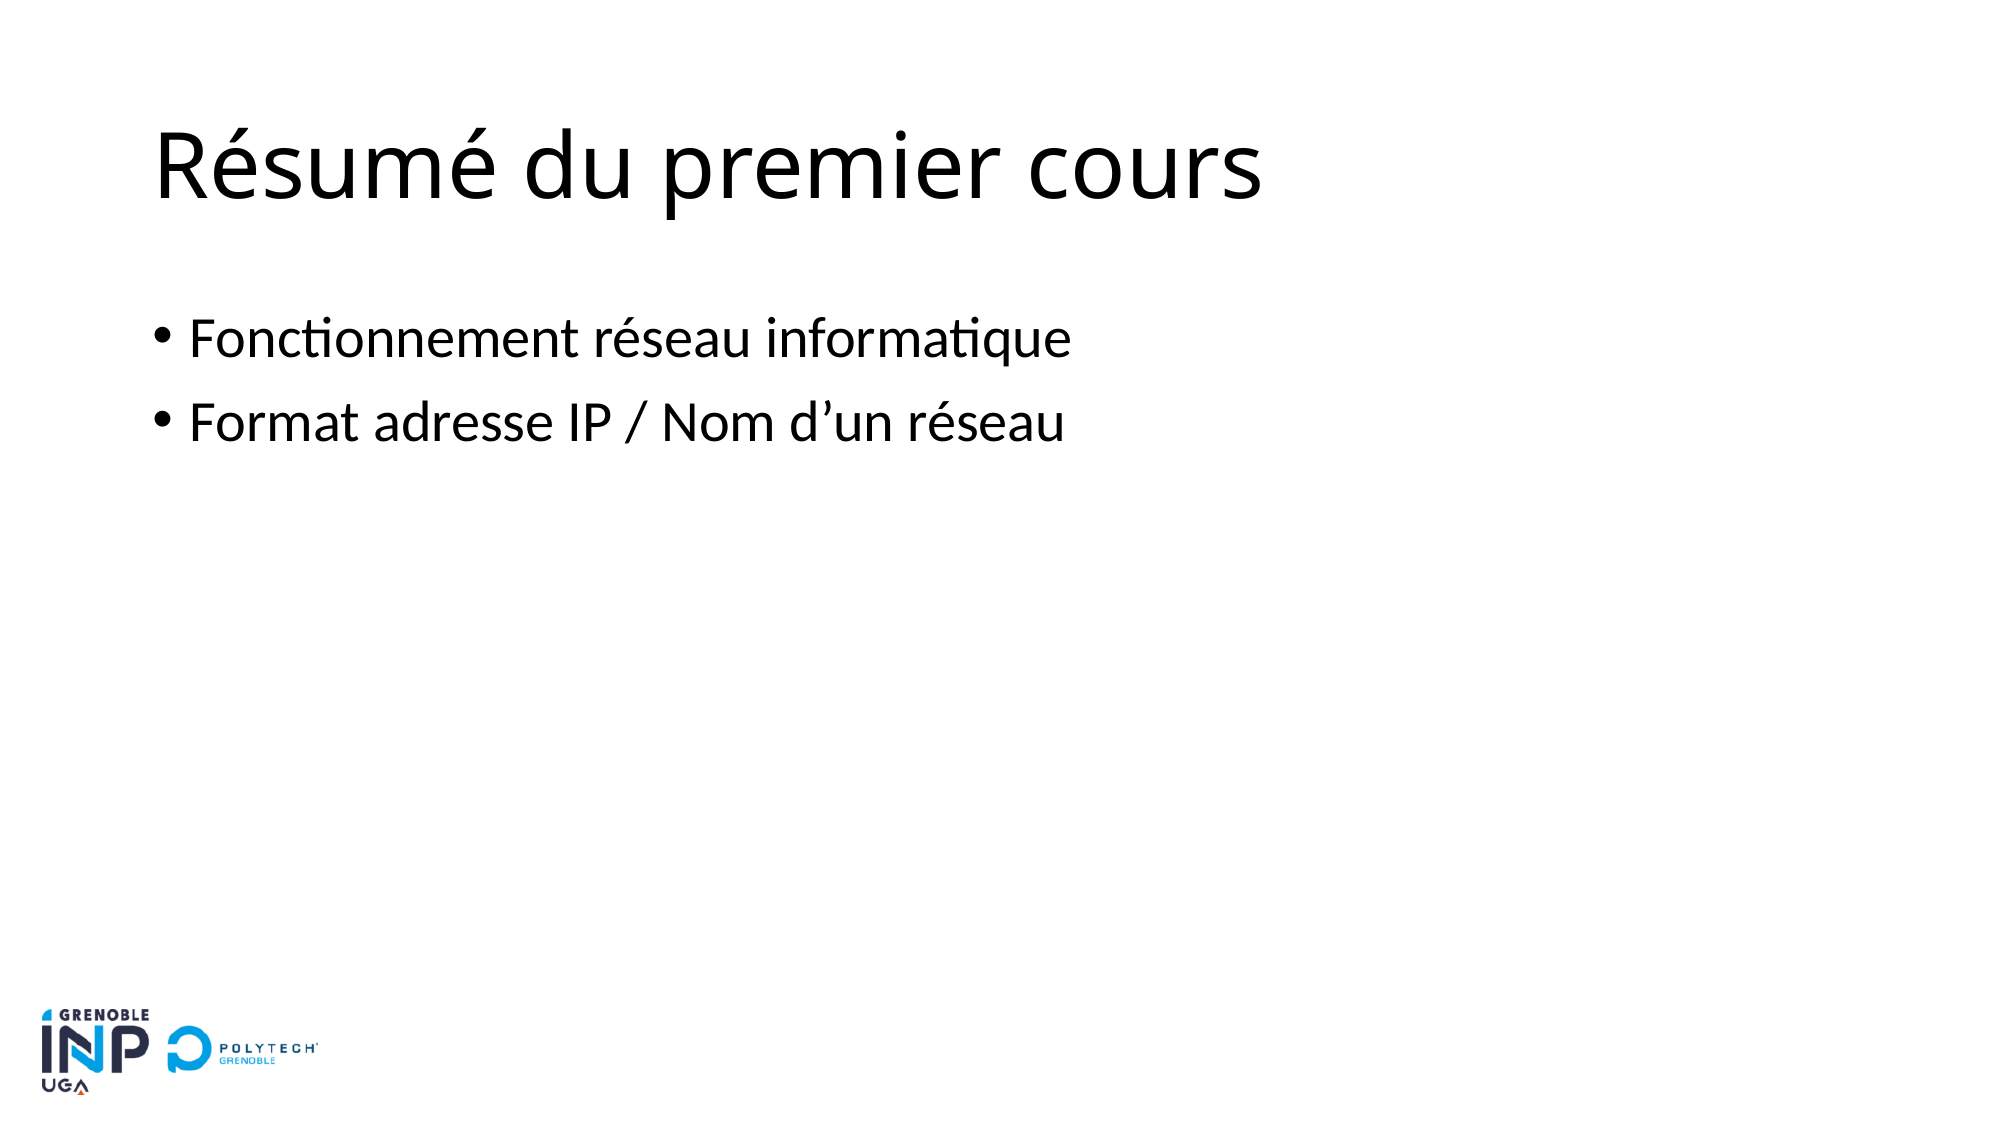

# Résumé du premier cours
Fonctionnement réseau informatique
Format adresse IP / Nom d’un réseau